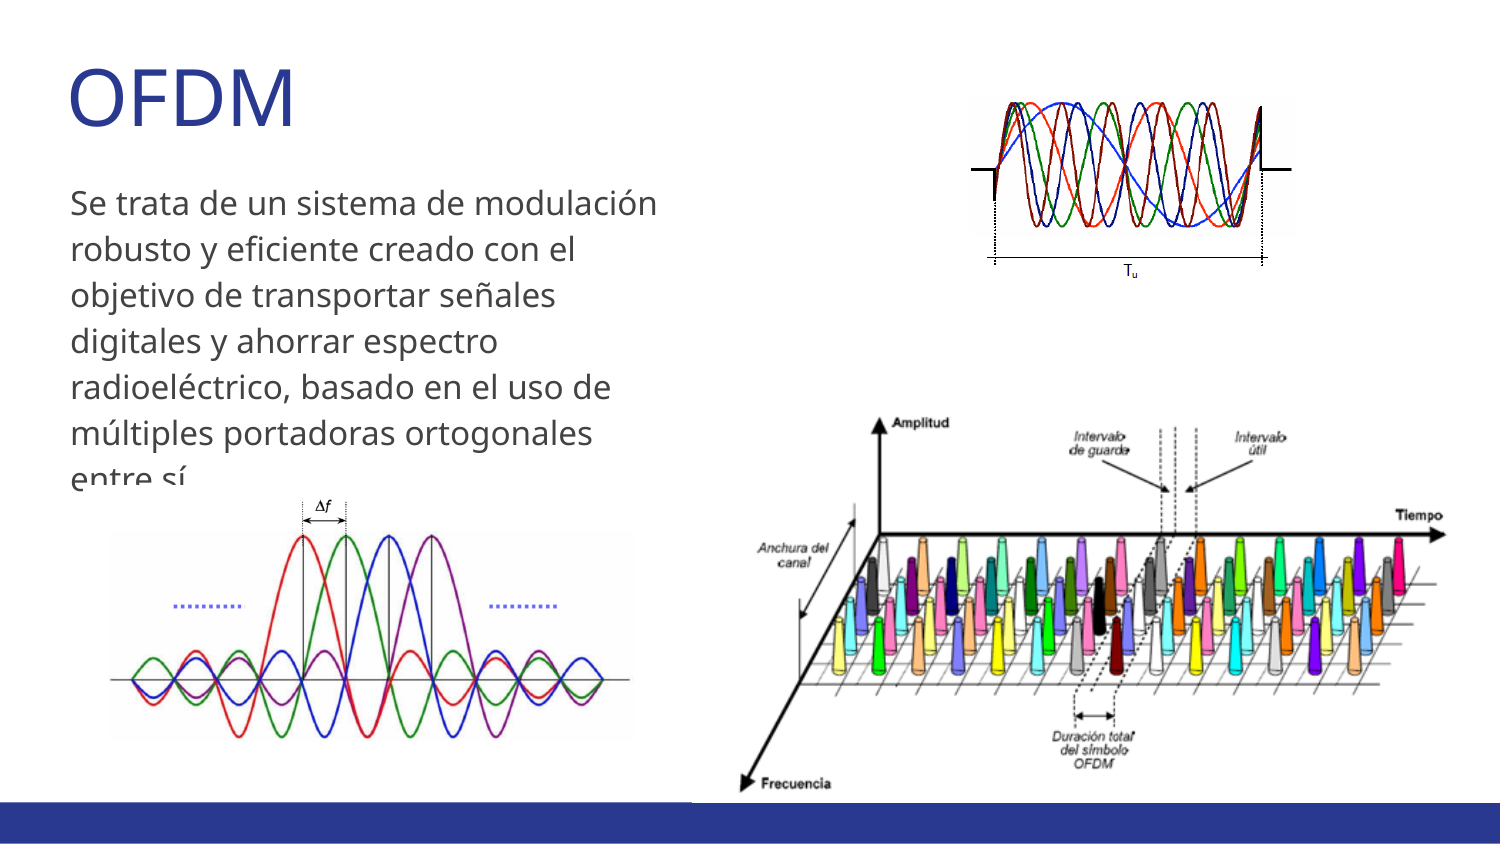

# OFDM
Se trata de un sistema de modulación robusto y eficiente creado con el objetivo de transportar señales digitales y ahorrar espectro radioeléctrico, basado en el uso de múltiples portadoras ortogonales entre sí.